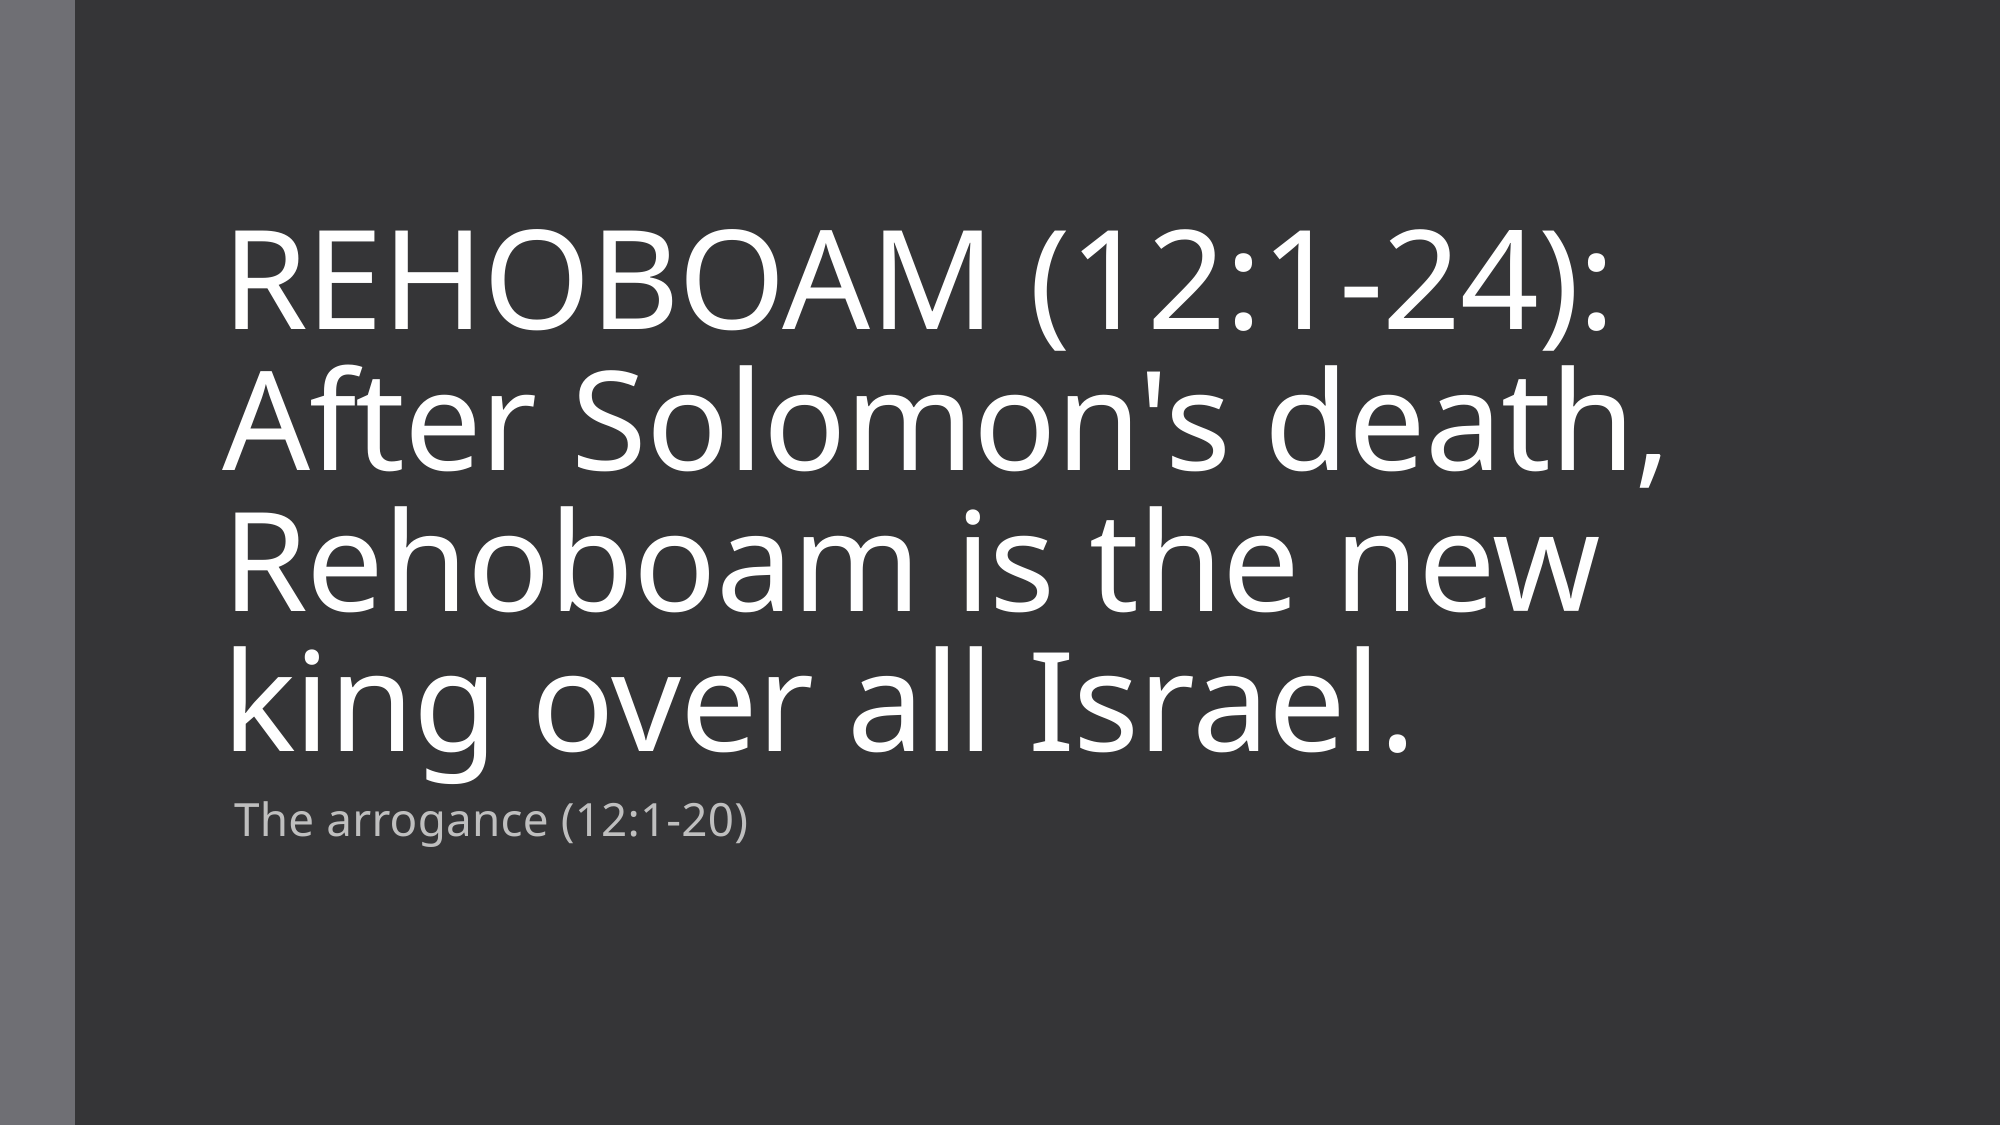

# REHOBOAM (12:1-24): After Solomon's death, Rehoboam is the new king over all Israel.
 The arrogance (12:1-20)